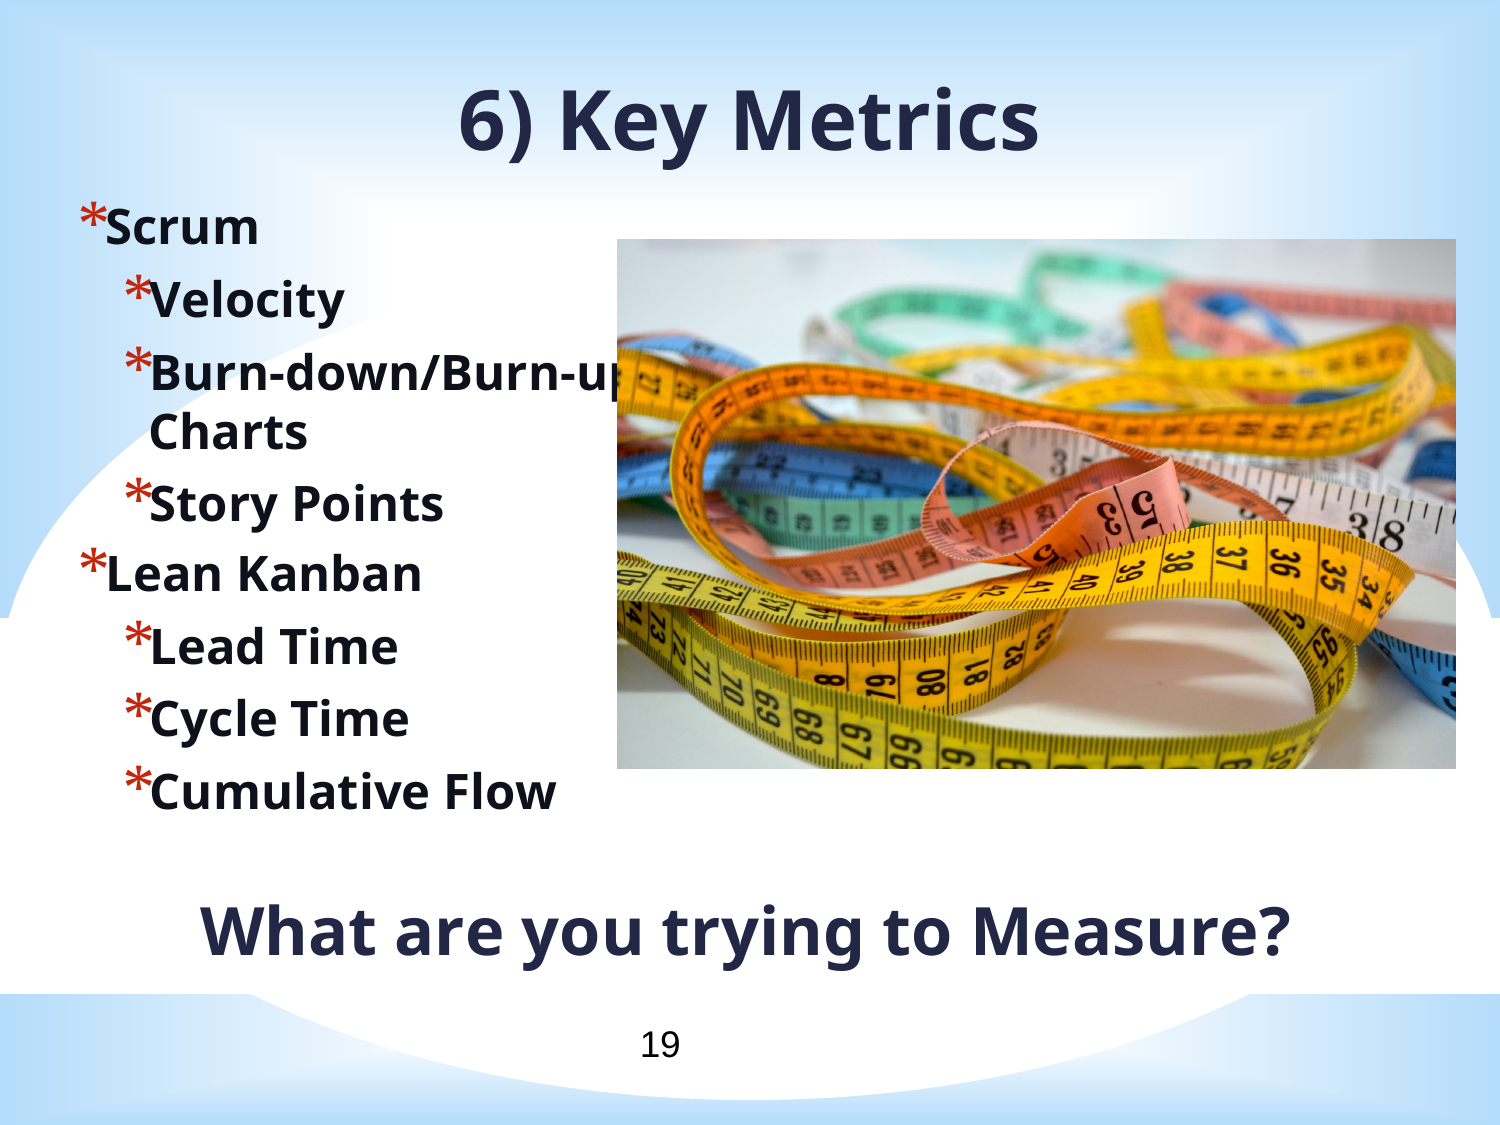

6) Key Metrics
Scrum
Velocity
Burn-down/Burn-up Charts
Story Points
Lean Kanban
Lead Time
Cycle Time
Cumulative Flow
# What are you trying to Measure?